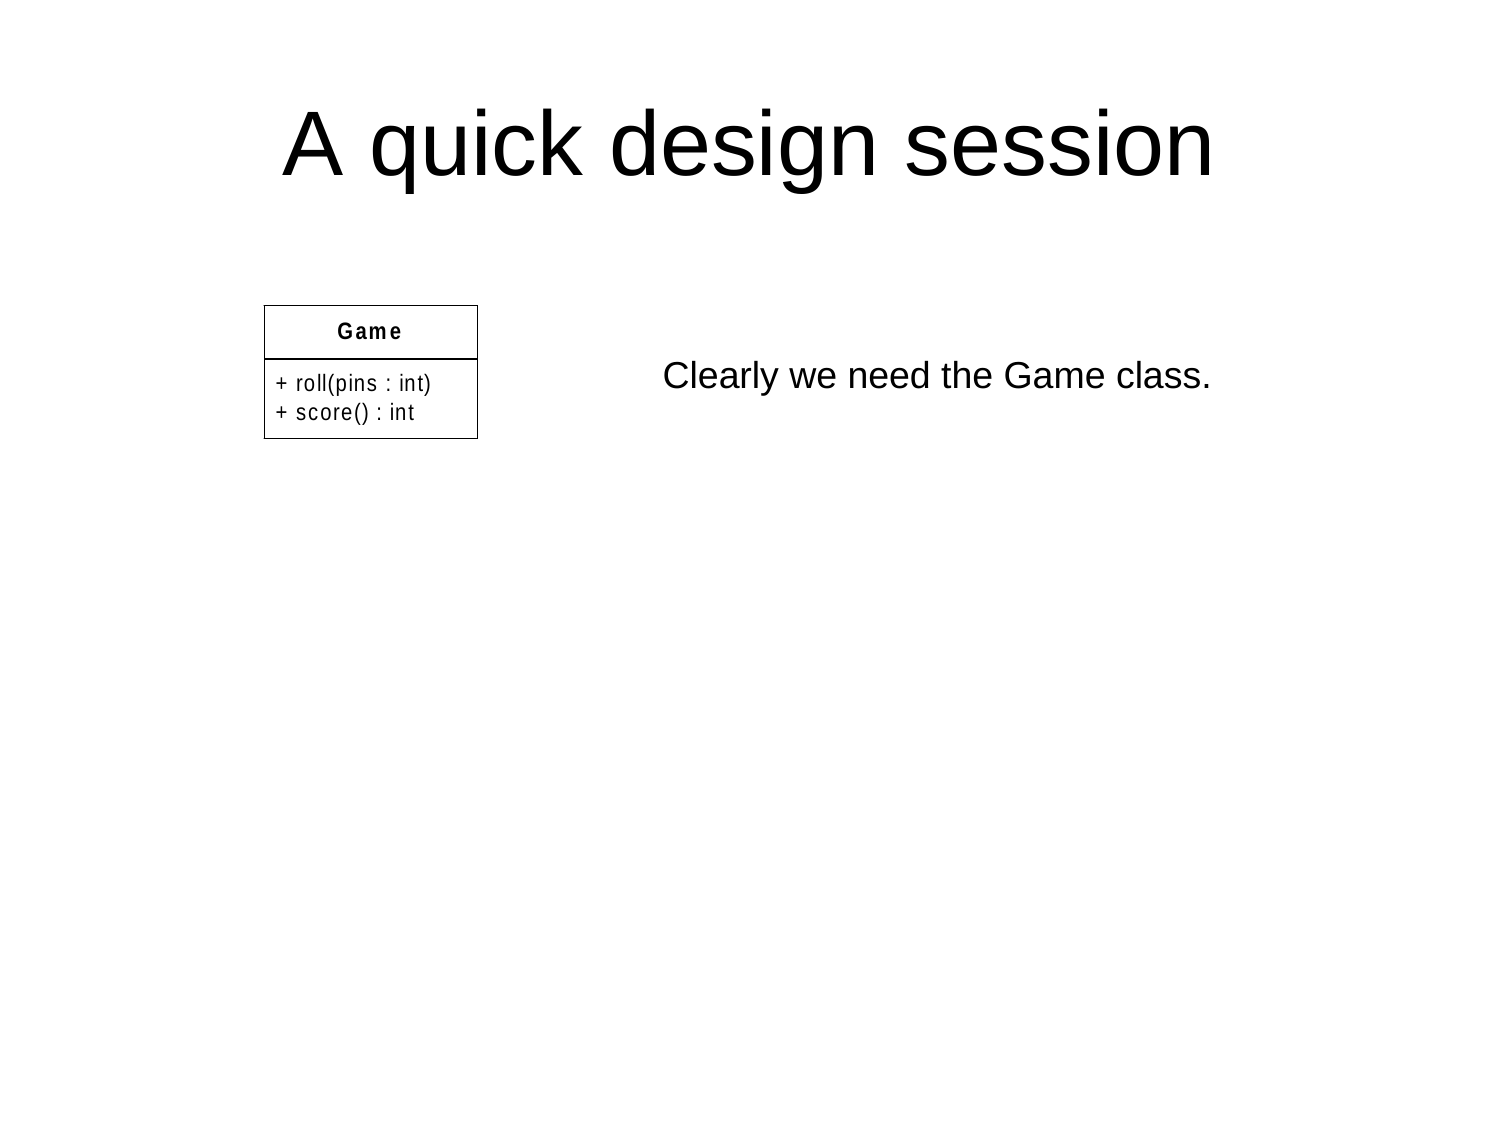

# A quick design session
Clearly we need the Game class.